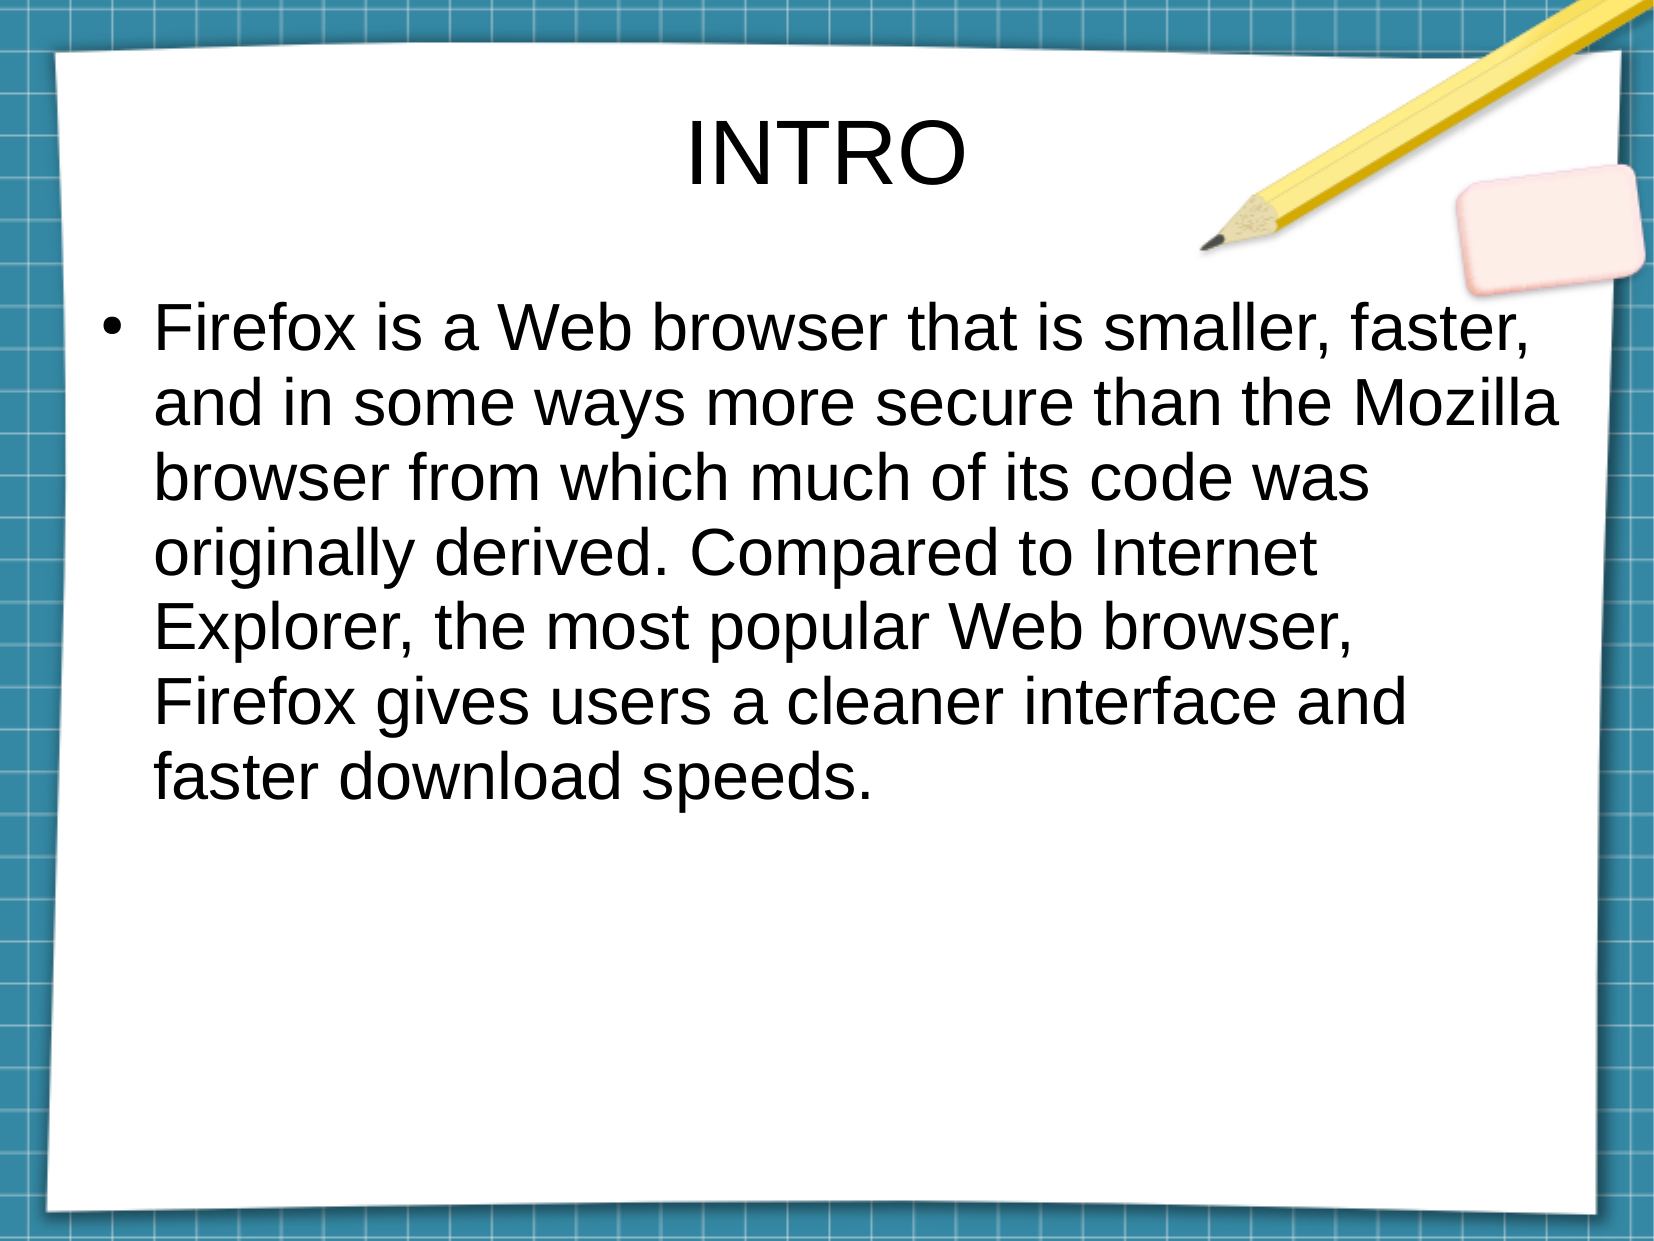

# INTRO
Firefox is a Web browser that is smaller, faster, and in some ways more secure than the Mozilla browser from which much of its code was originally derived. Compared to Internet Explorer, the most popular Web browser, Firefox gives users a cleaner interface and faster download speeds.